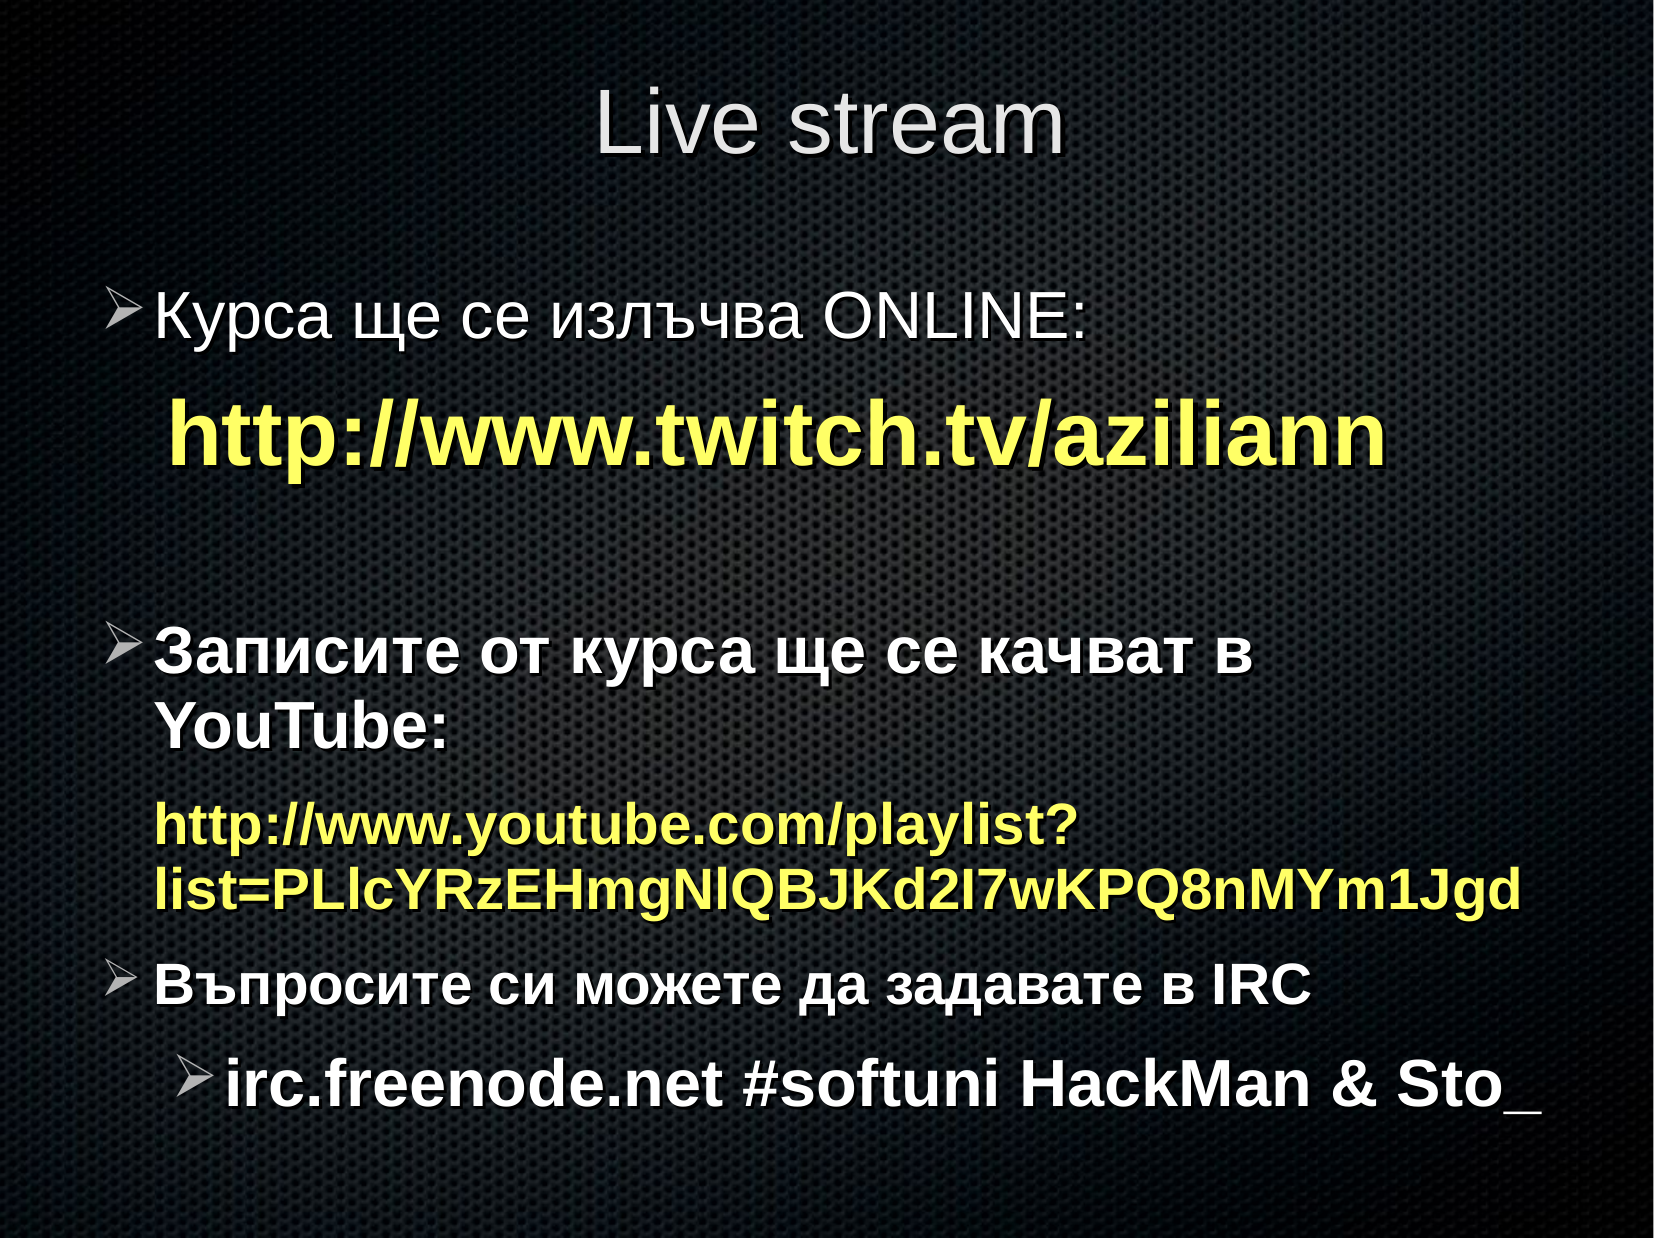

# Live stream
Курса ще се излъчва ONLINE:
http://www.twitch.tv/aziliann
Записите от курса ще се качват в YouTube:
http://www.youtube.com/playlist?list=PLlcYRzEHmgNlQBJKd2I7wKPQ8nMYm1Jgd
Въпросите си можете да задавате в IRC
irc.freenode.net #softuni HackMan & Sto_